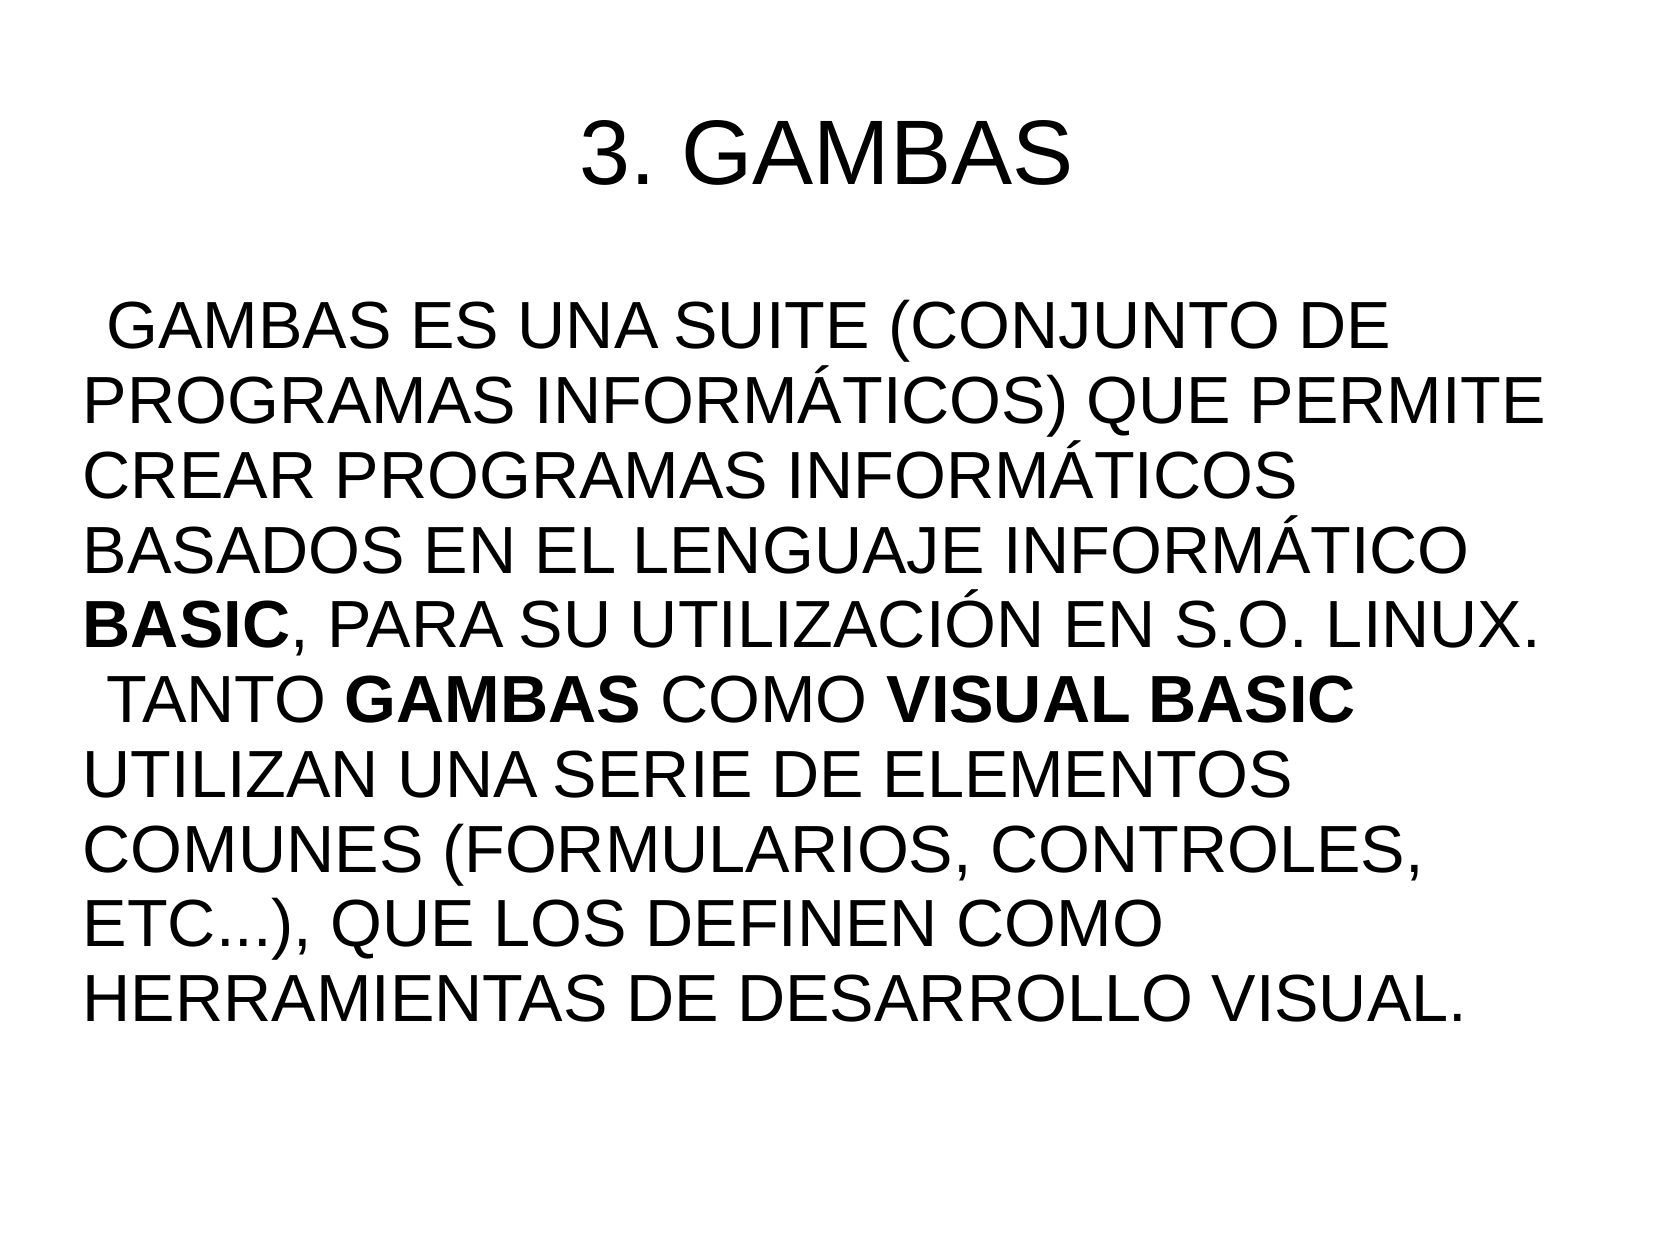

# 3. GAMBAS
GAMBAS ES UNA SUITE (CONJUNTO DE PROGRAMAS INFORMÁTICOS) QUE PERMITE CREAR PROGRAMAS INFORMÁTICOS BASADOS EN EL LENGUAJE INFORMÁTICO BASIC, PARA SU UTILIZACIÓN EN S.O. LINUX.
TANTO GAMBAS COMO VISUAL BASIC UTILIZAN UNA SERIE DE ELEMENTOS COMUNES (FORMULARIOS, CONTROLES, ETC...), QUE LOS DEFINEN COMO HERRAMIENTAS DE DESARROLLO VISUAL.